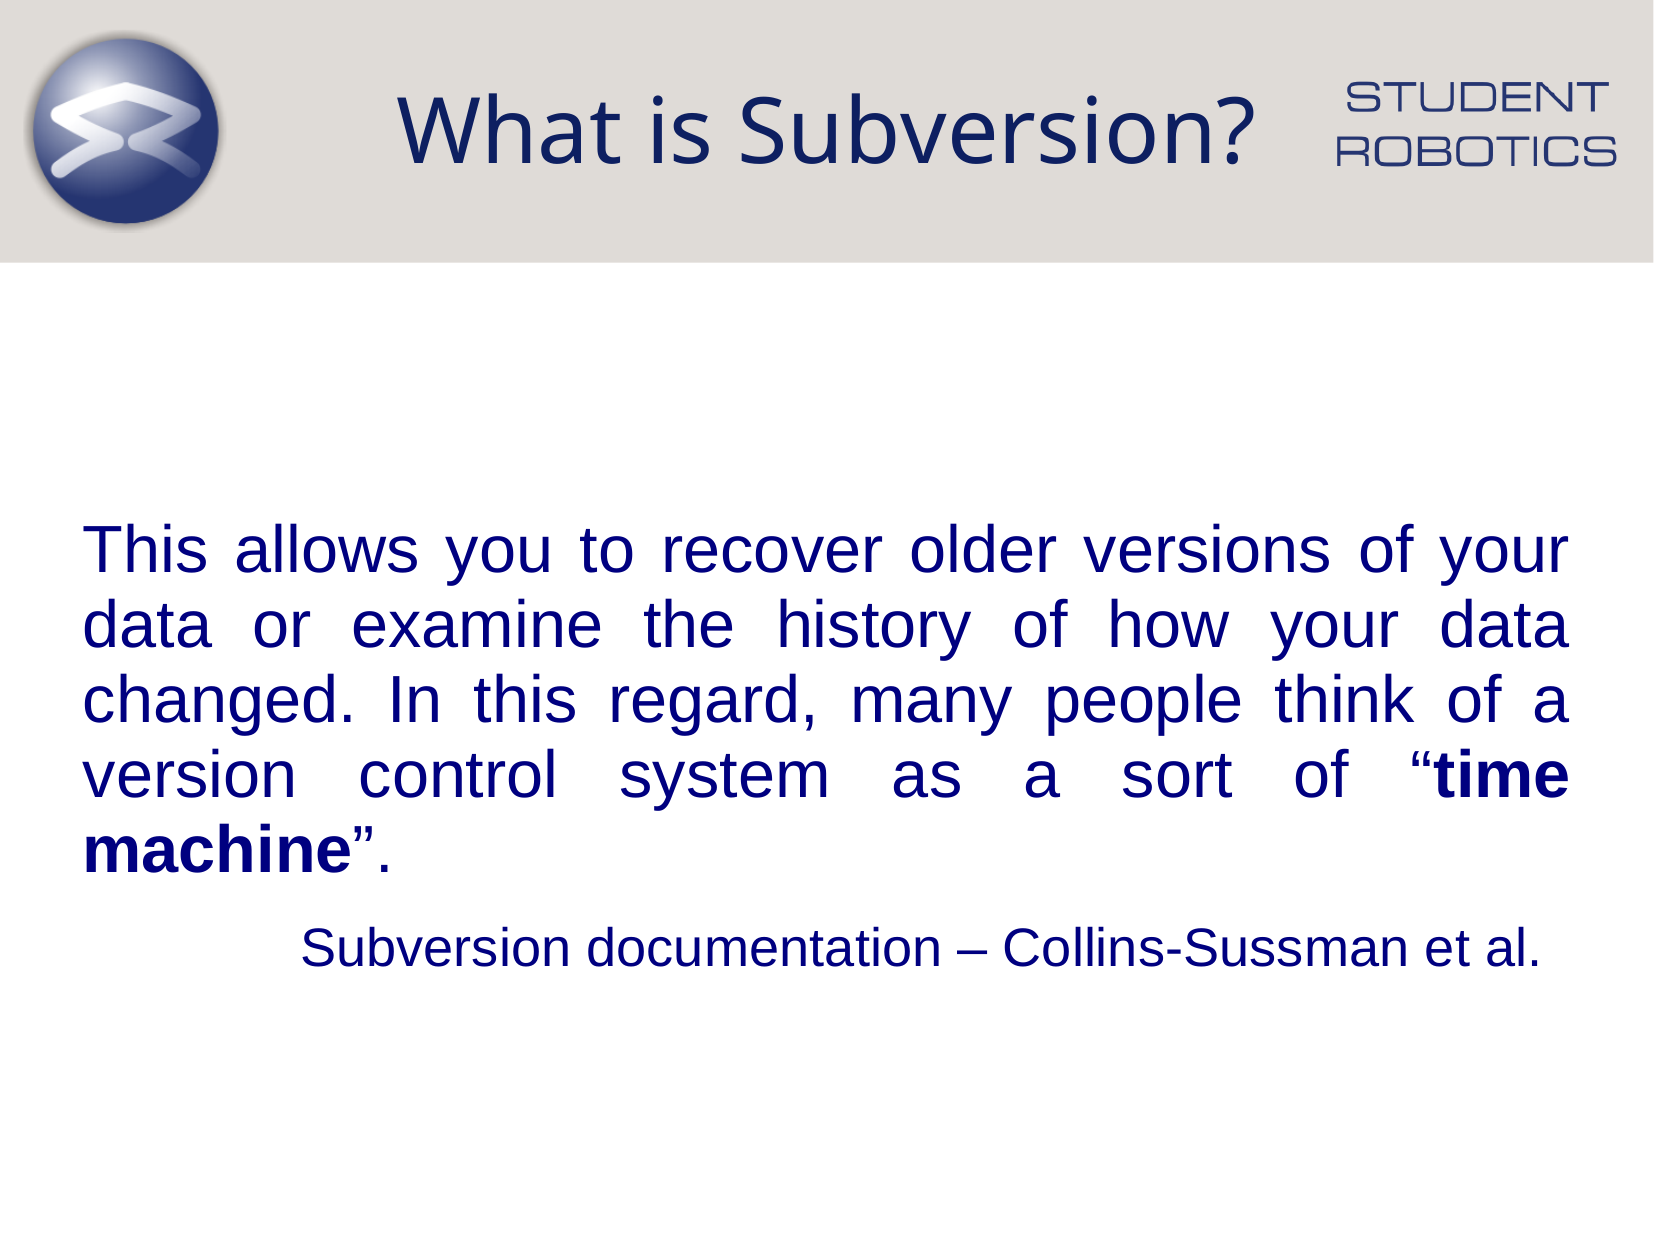

# What is Subversion?
This allows you to recover older versions of your data or examine the history of how your data changed. In this regard, many people think of a version control system as a sort of “time machine”.
Subversion documentation – Collins-Sussman et al.